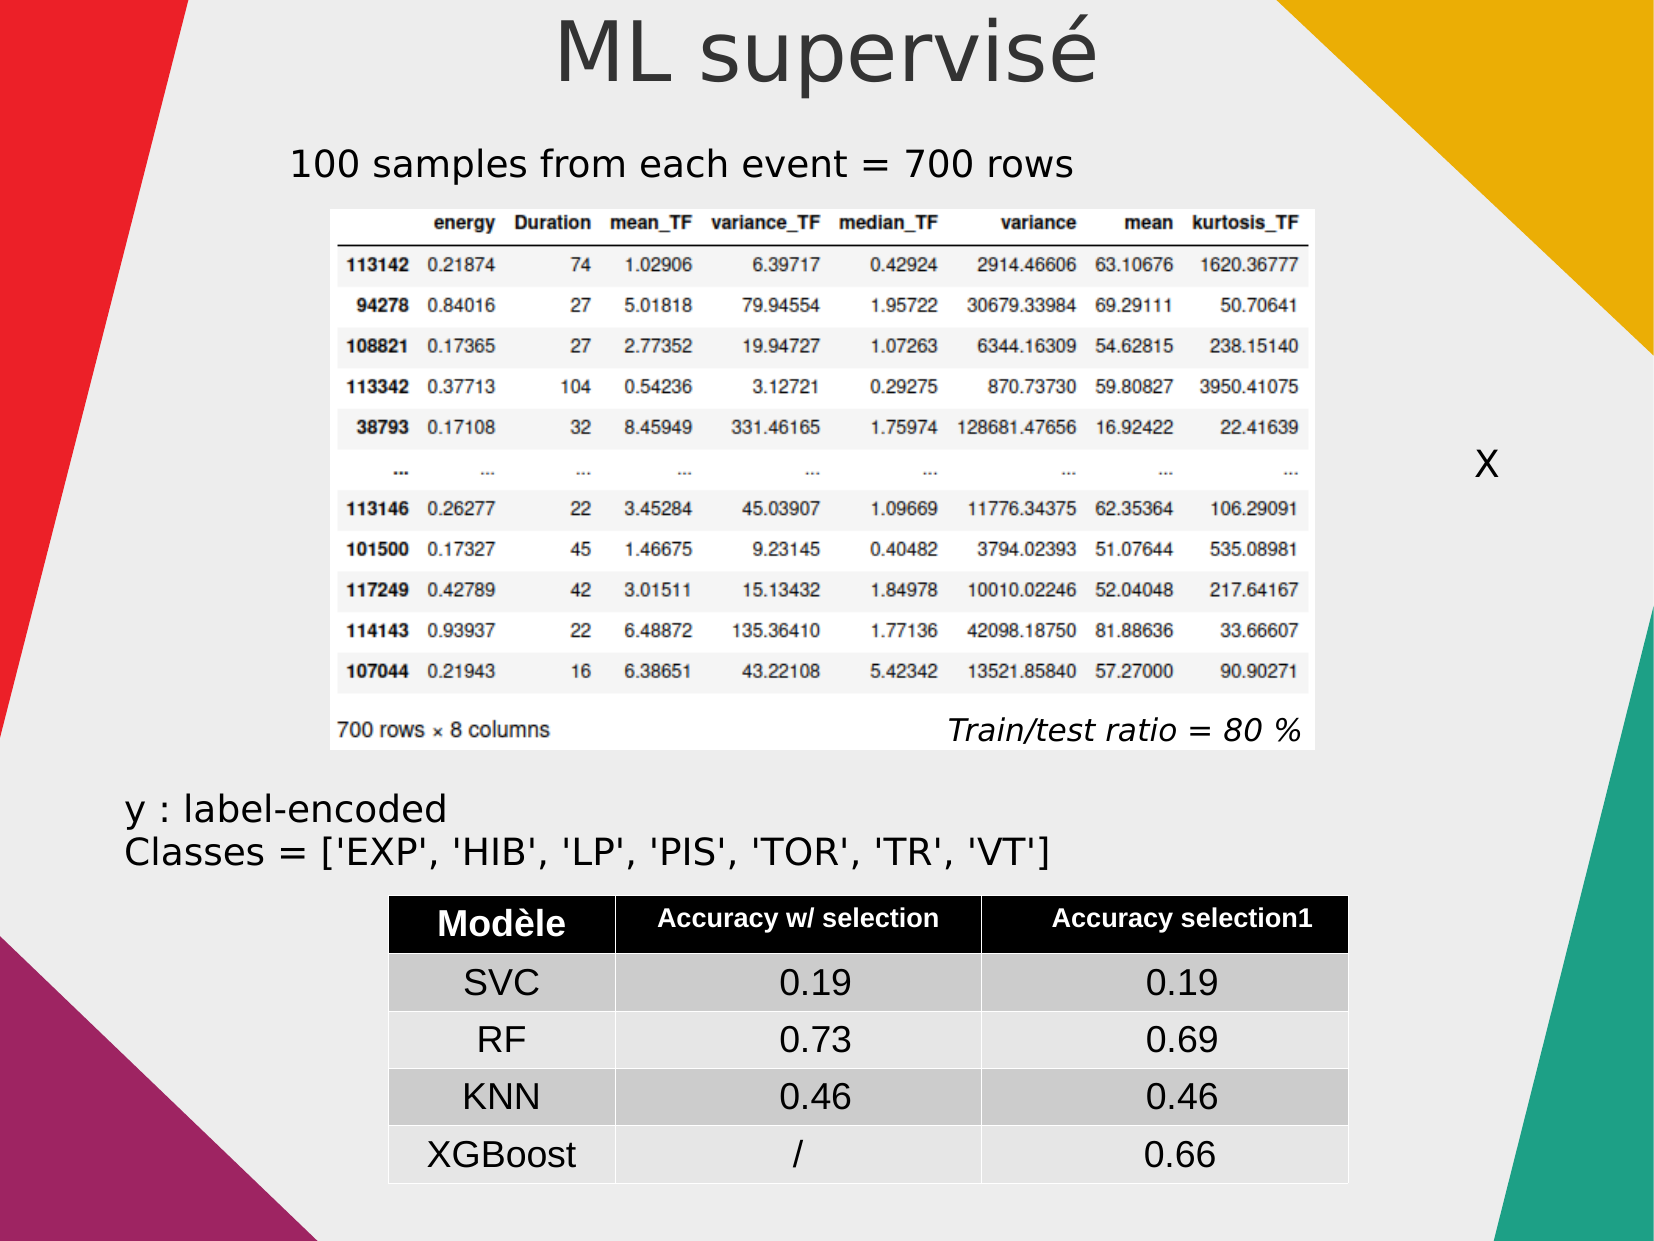

# ML supervisé
100 samples from each event = 700 rows
X
Train/test ratio = 80 %
y : label-encoded
Classes = ['EXP', 'HIB', 'LP', 'PIS', 'TOR', 'TR', 'VT']
| Modèle | Accuracy w/ selection | Accuracy selection1 |
| --- | --- | --- |
| SVC | 0.19 | 0.19 |
| RF | 0.73 | 0.69 |
| KNN | 0.46 | 0.46 |
| XGBoost | / | 0.66 |